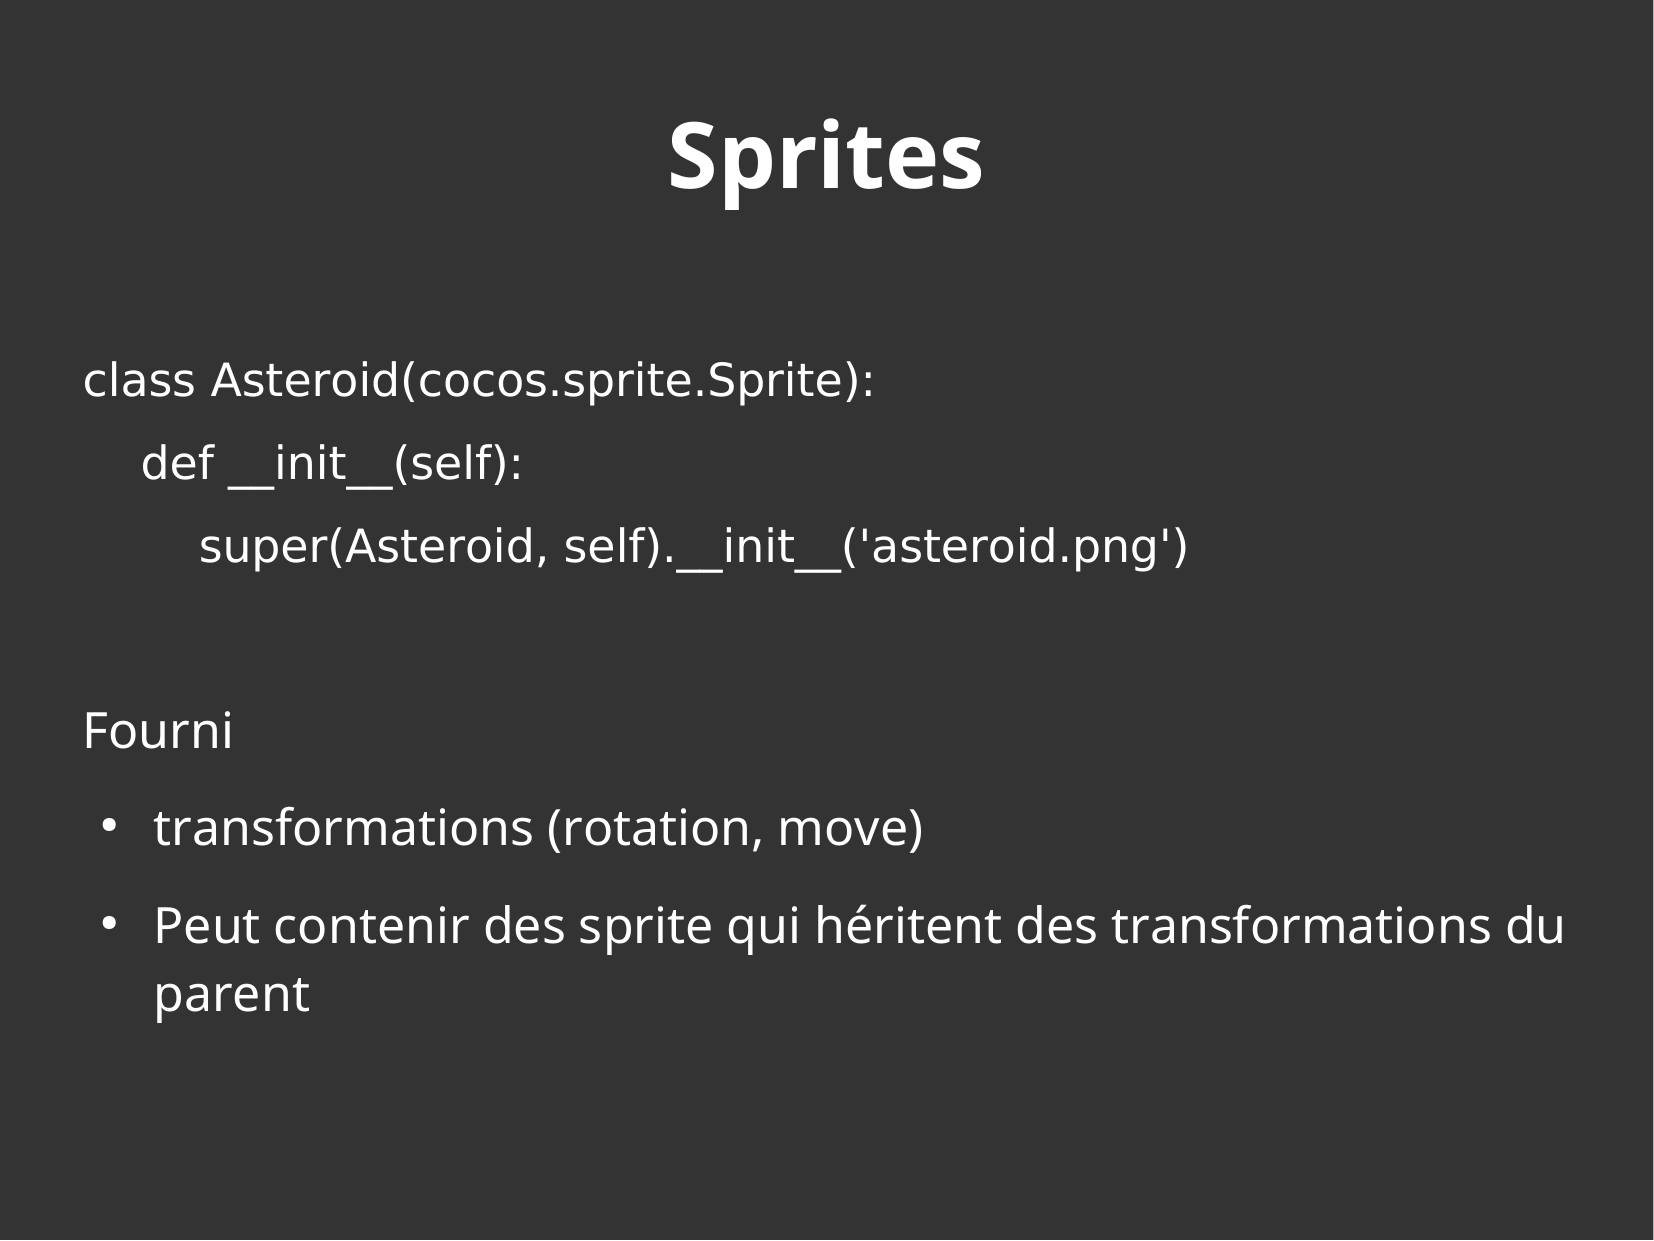

# Sprites
class Asteroid(cocos.sprite.Sprite):
 def __init__(self):
 super(Asteroid, self).__init__('asteroid.png')
Fourni
transformations (rotation, move)
Peut contenir des sprite qui héritent des transformations du parent